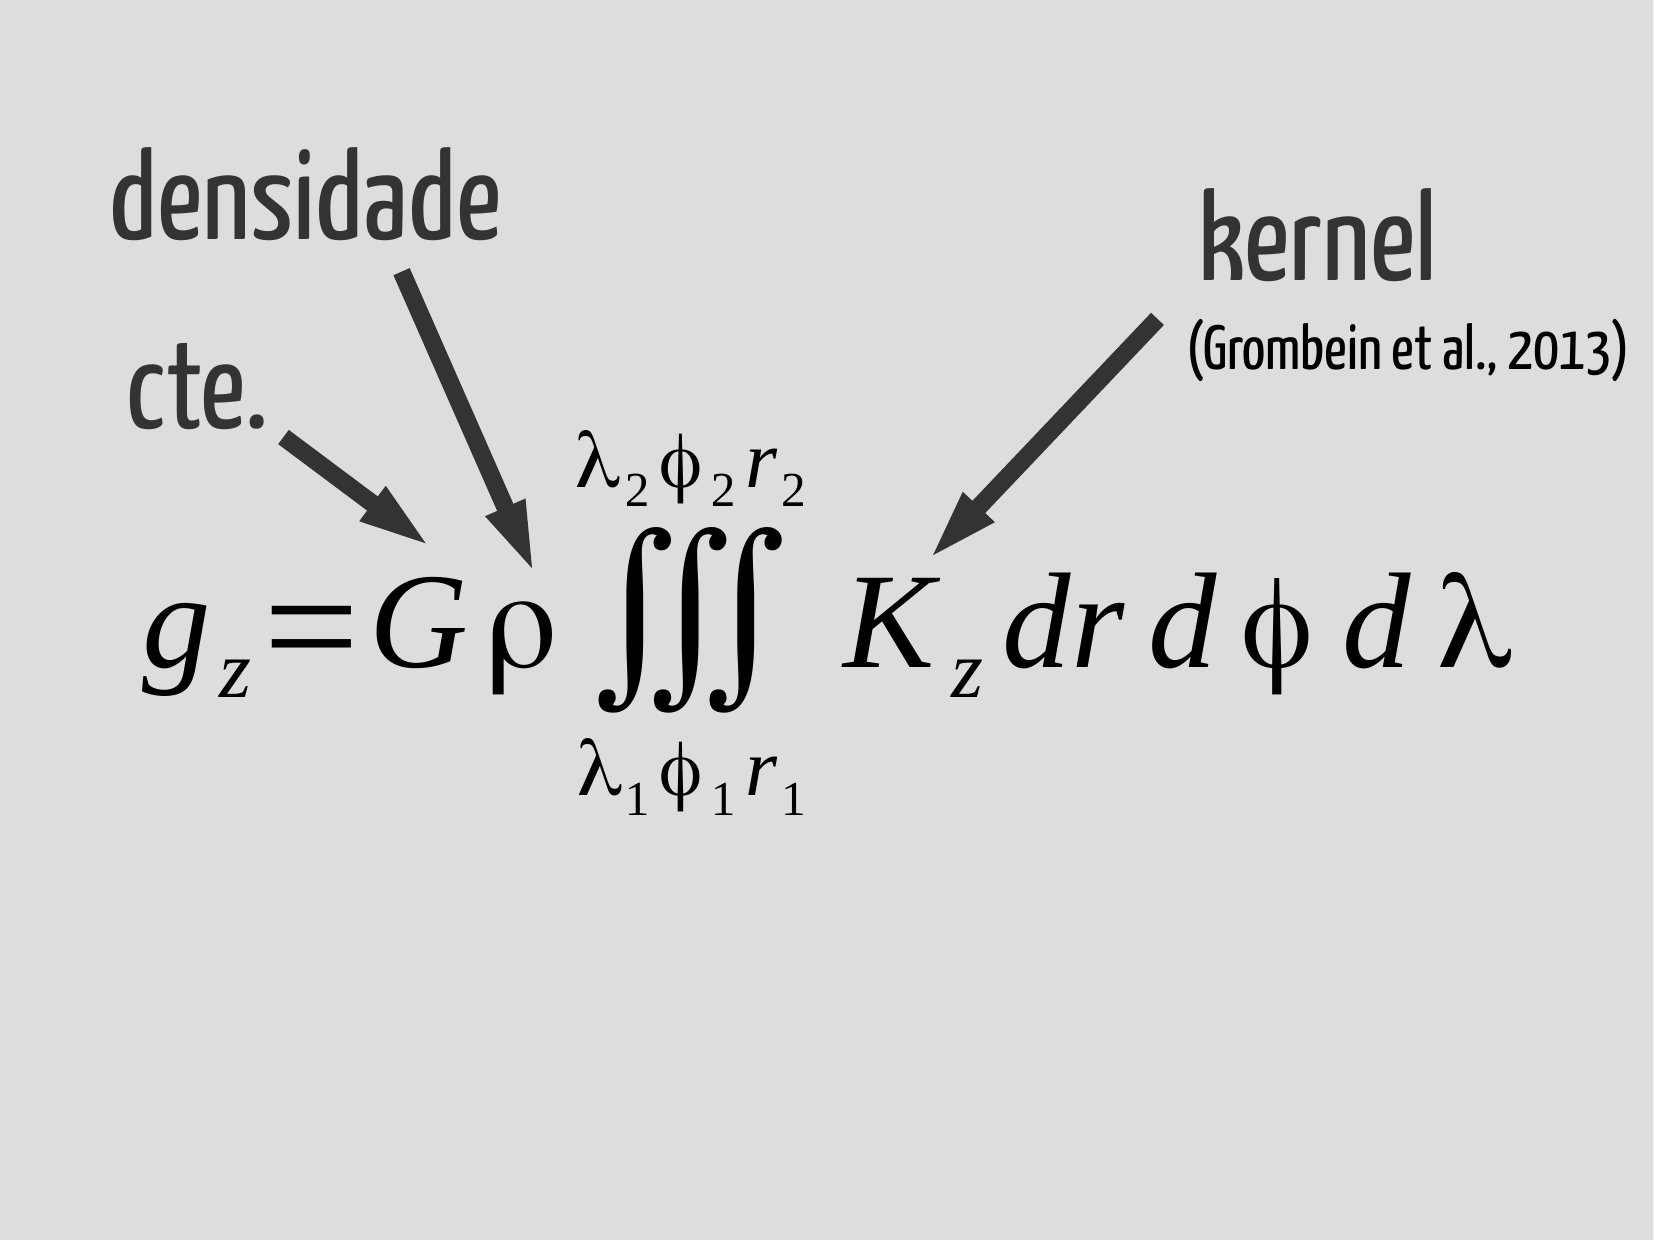

densidade
kernel
cte.
(Grombein et al., 2013)